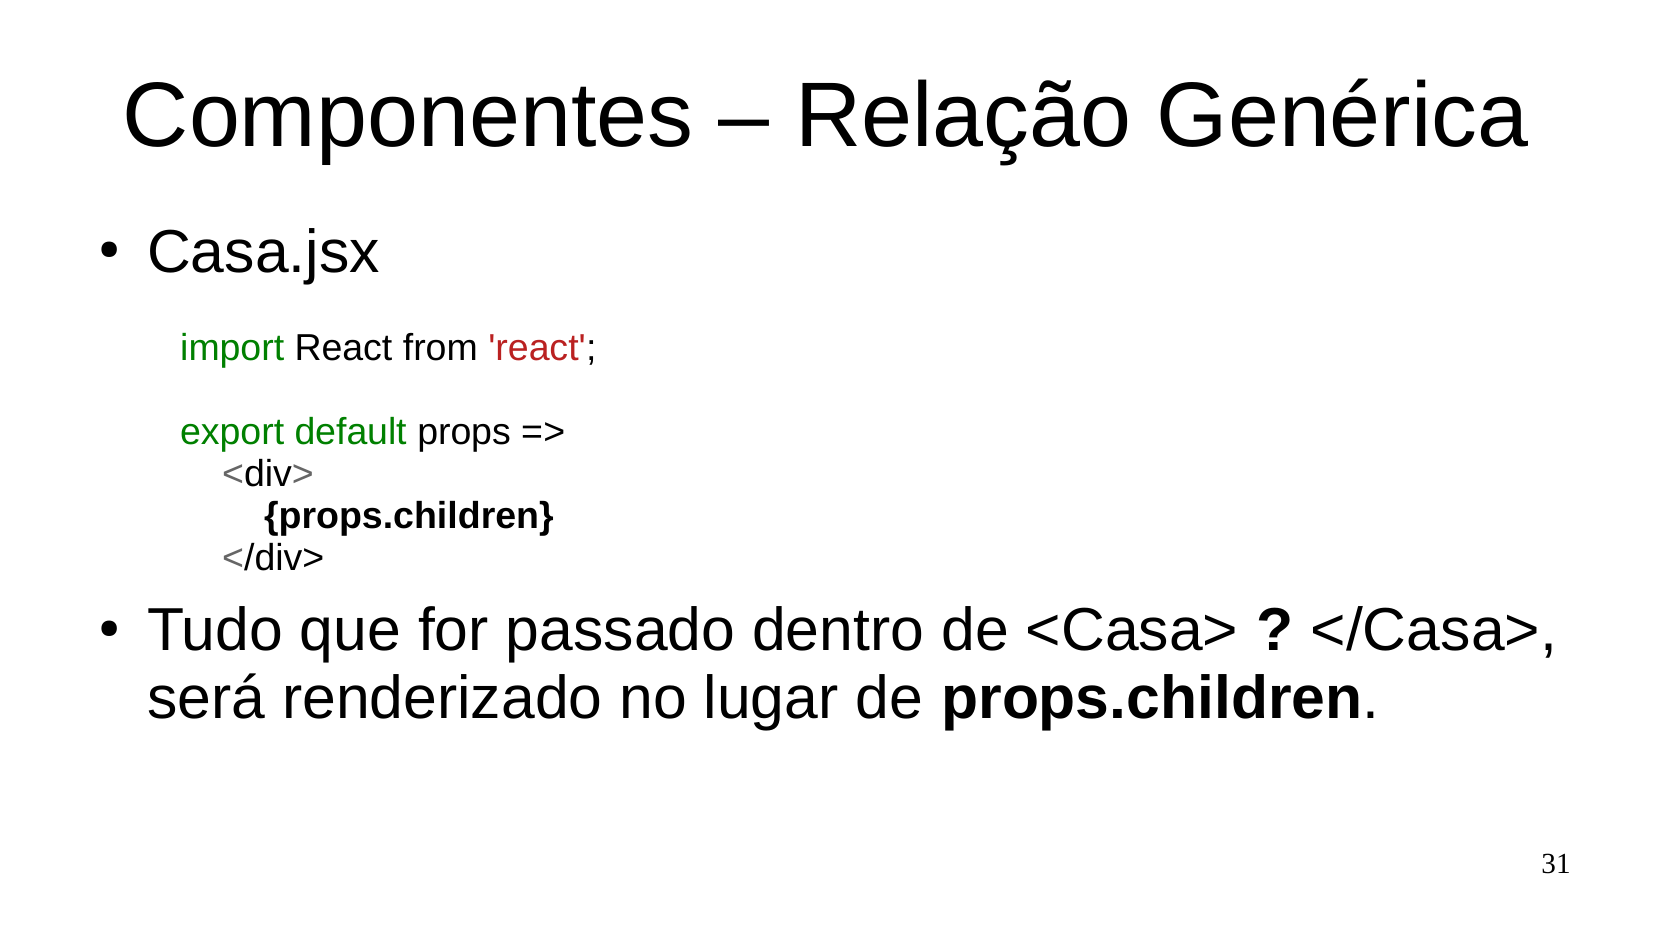

# Componentes – Relação Genérica
Casa.jsx
Tudo que for passado dentro de <Casa> ? </Casa>, será renderizado no lugar de props.children.
import React from 'react';
export default props =>
 <div>
 {props.children}
 </div>
31